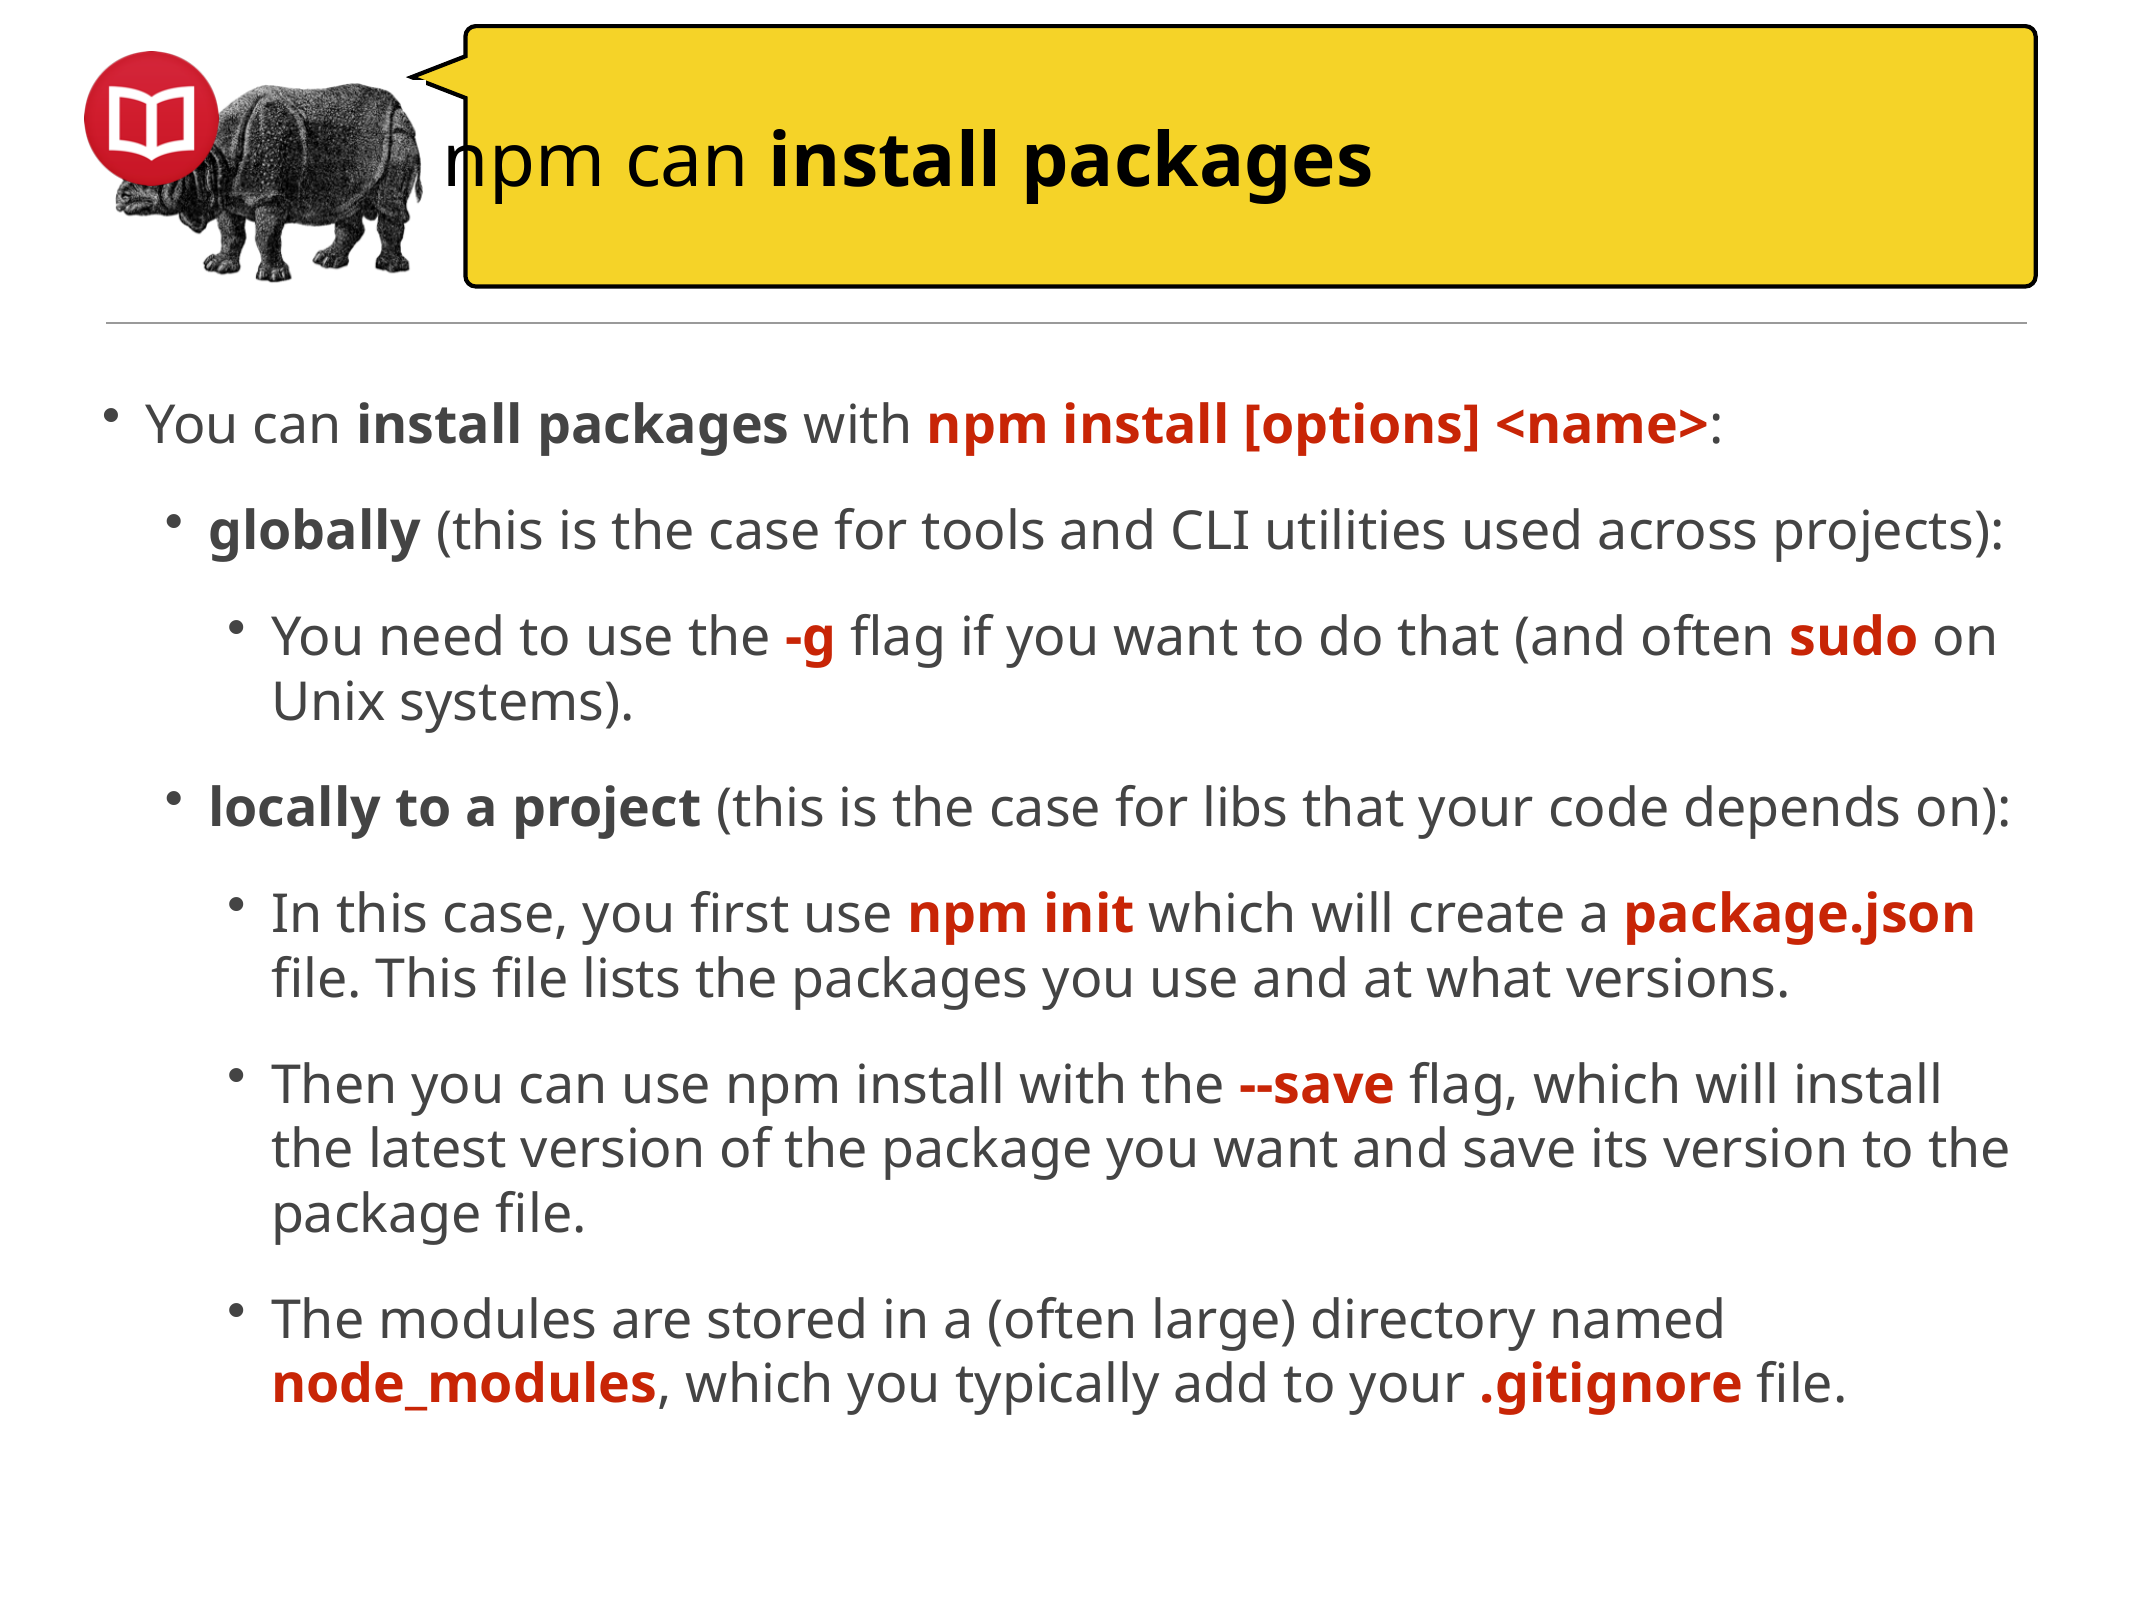

npm can install packages
#
You can install packages with npm install [options] <name>:
globally (this is the case for tools and CLI utilities used across projects):
You need to use the -g flag if you want to do that (and often sudo on Unix systems).
locally to a project (this is the case for libs that your code depends on):
In this case, you first use npm init which will create a package.json file. This file lists the packages you use and at what versions.
Then you can use npm install with the --save flag, which will install the latest version of the package you want and save its version to the package file.
The modules are stored in a (often large) directory named node_modules, which you typically add to your .gitignore file.